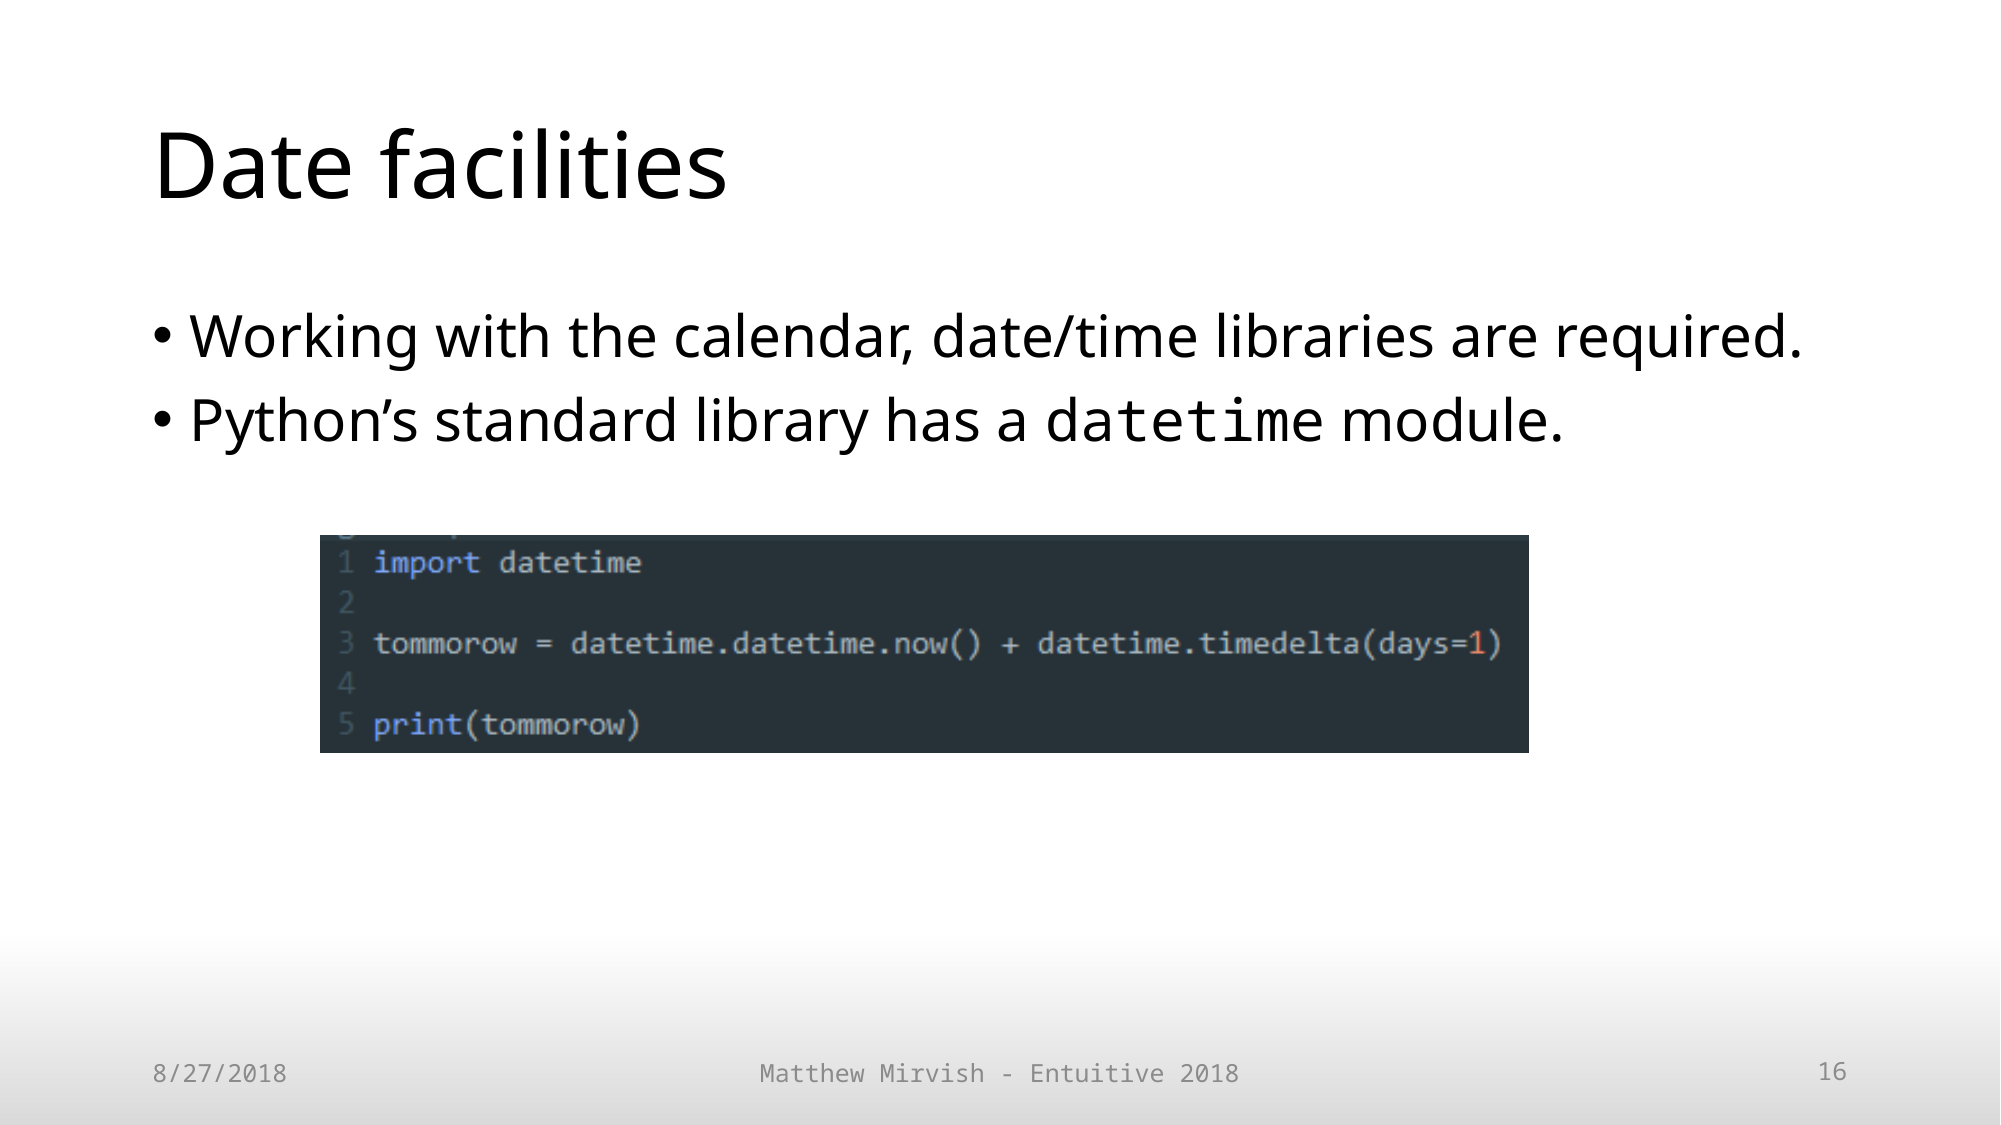

# Date facilities
Working with the calendar, date/time libraries are required.
Python’s standard library has a datetime module.
8/27/2018
Matthew Mirvish - Entuitive 2018